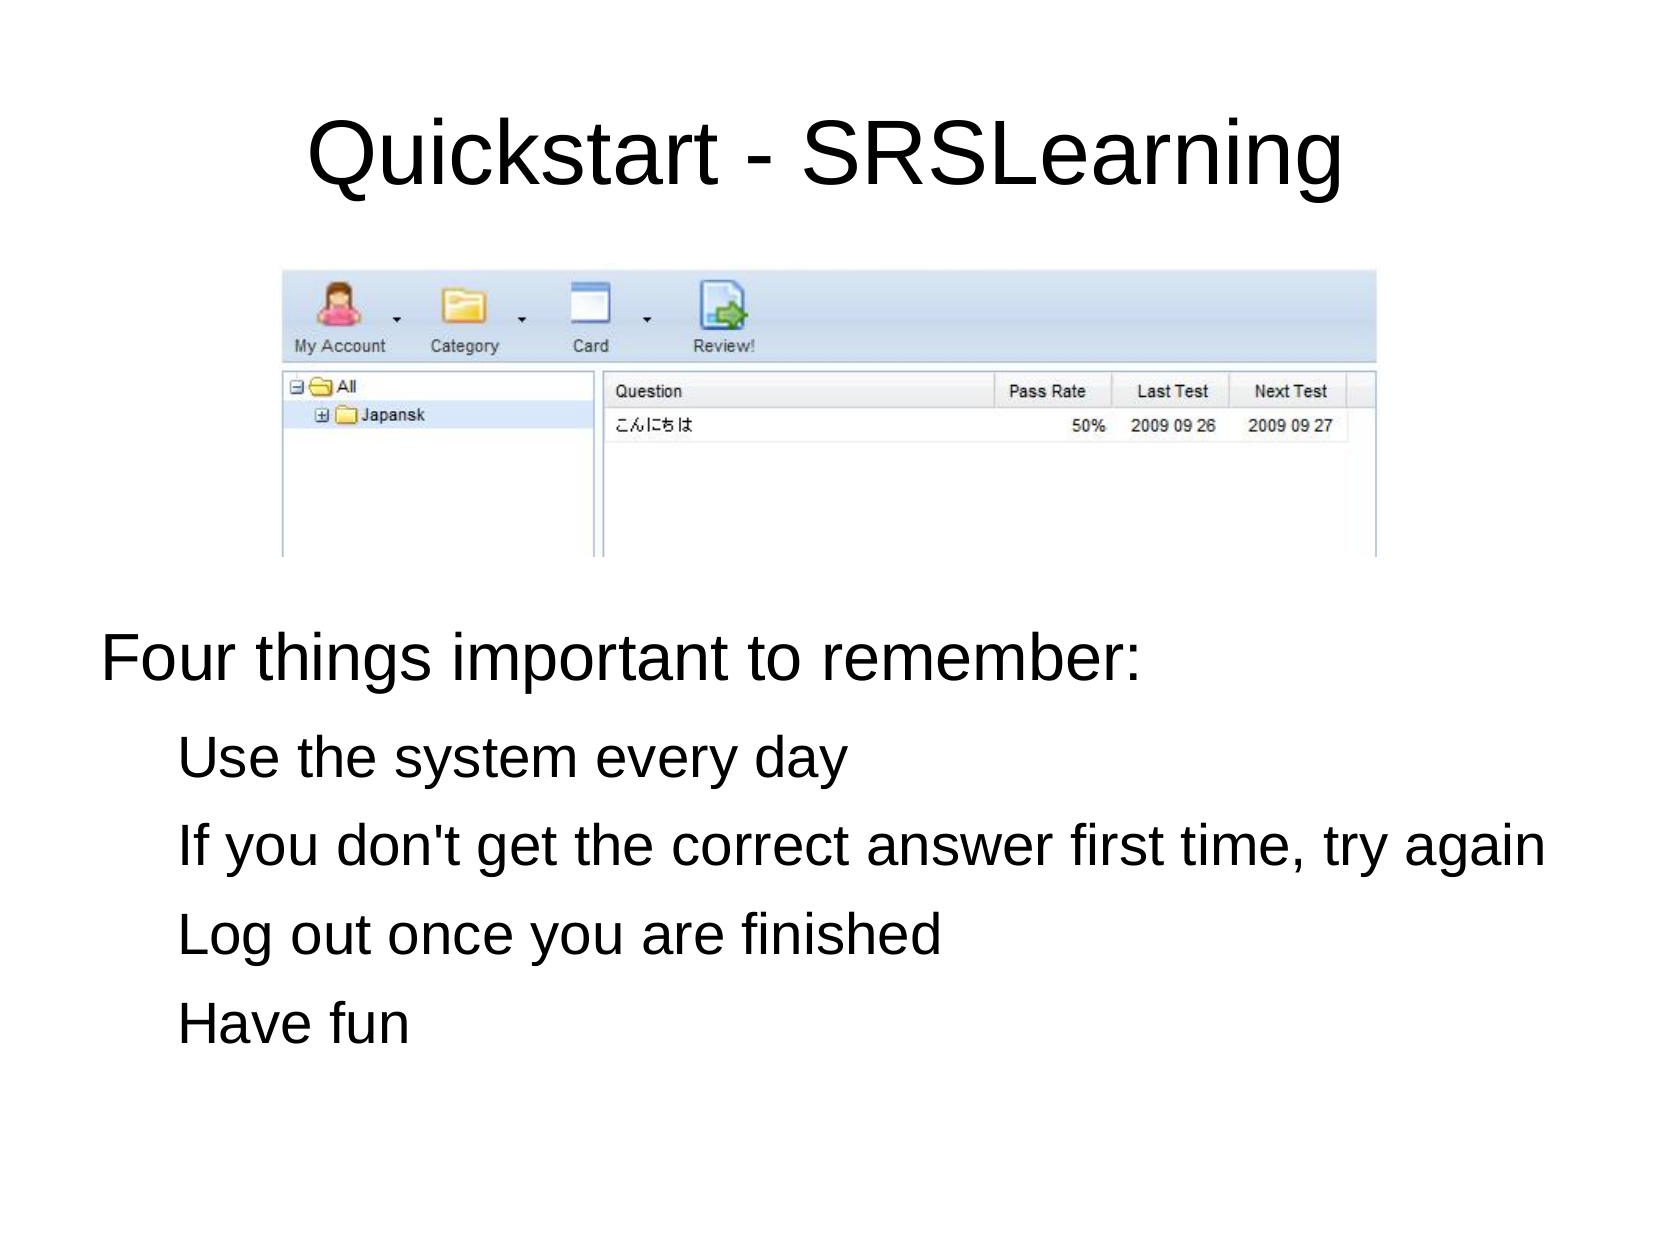

# Quickstart - SRSLearning
Four things important to remember:
Use the system every day
If you don't get the correct answer first time, try again
Log out once you are finished
Have fun